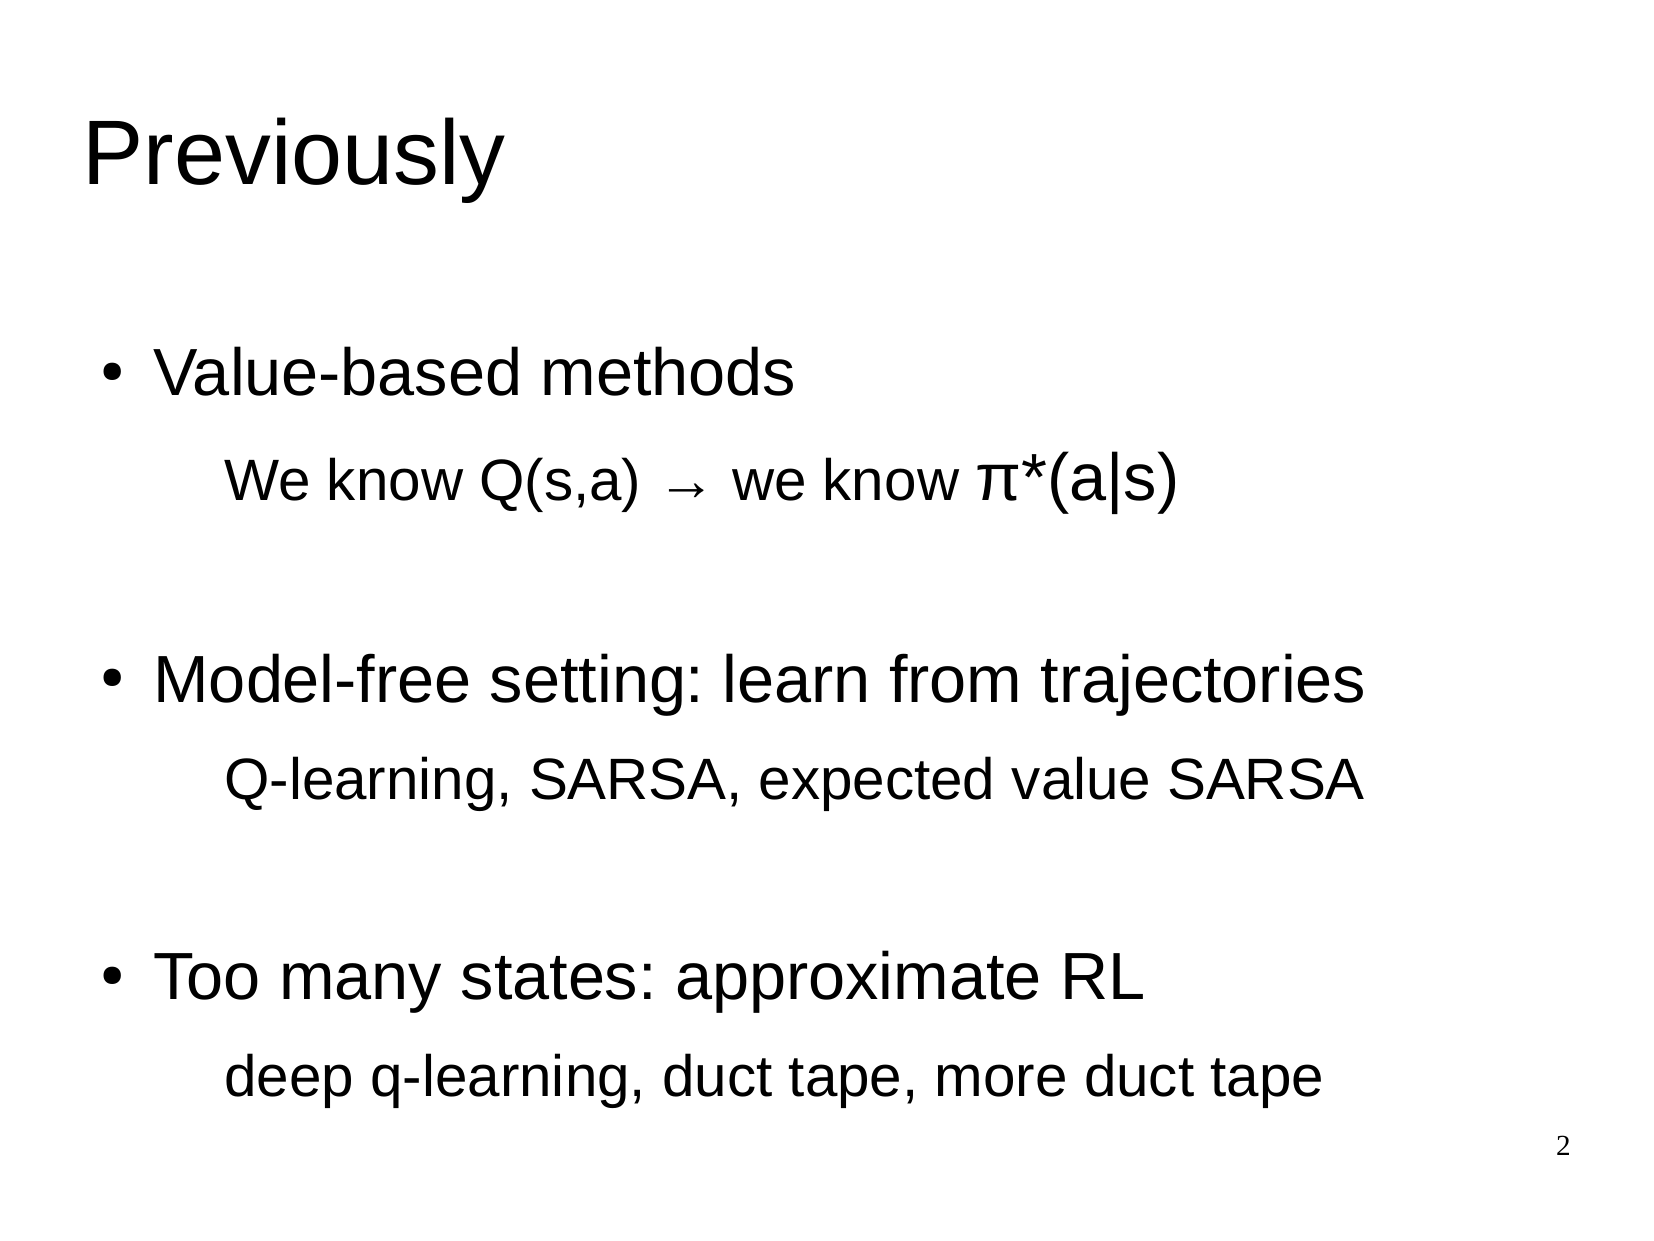

# Previously
Value-based methods
We know Q(s,a) → we know π*(a|s)
Model-free setting: learn from trajectories
Q-learning, SARSA, expected value SARSA
Too many states: approximate RL
deep q-learning, duct tape, more duct tape
2